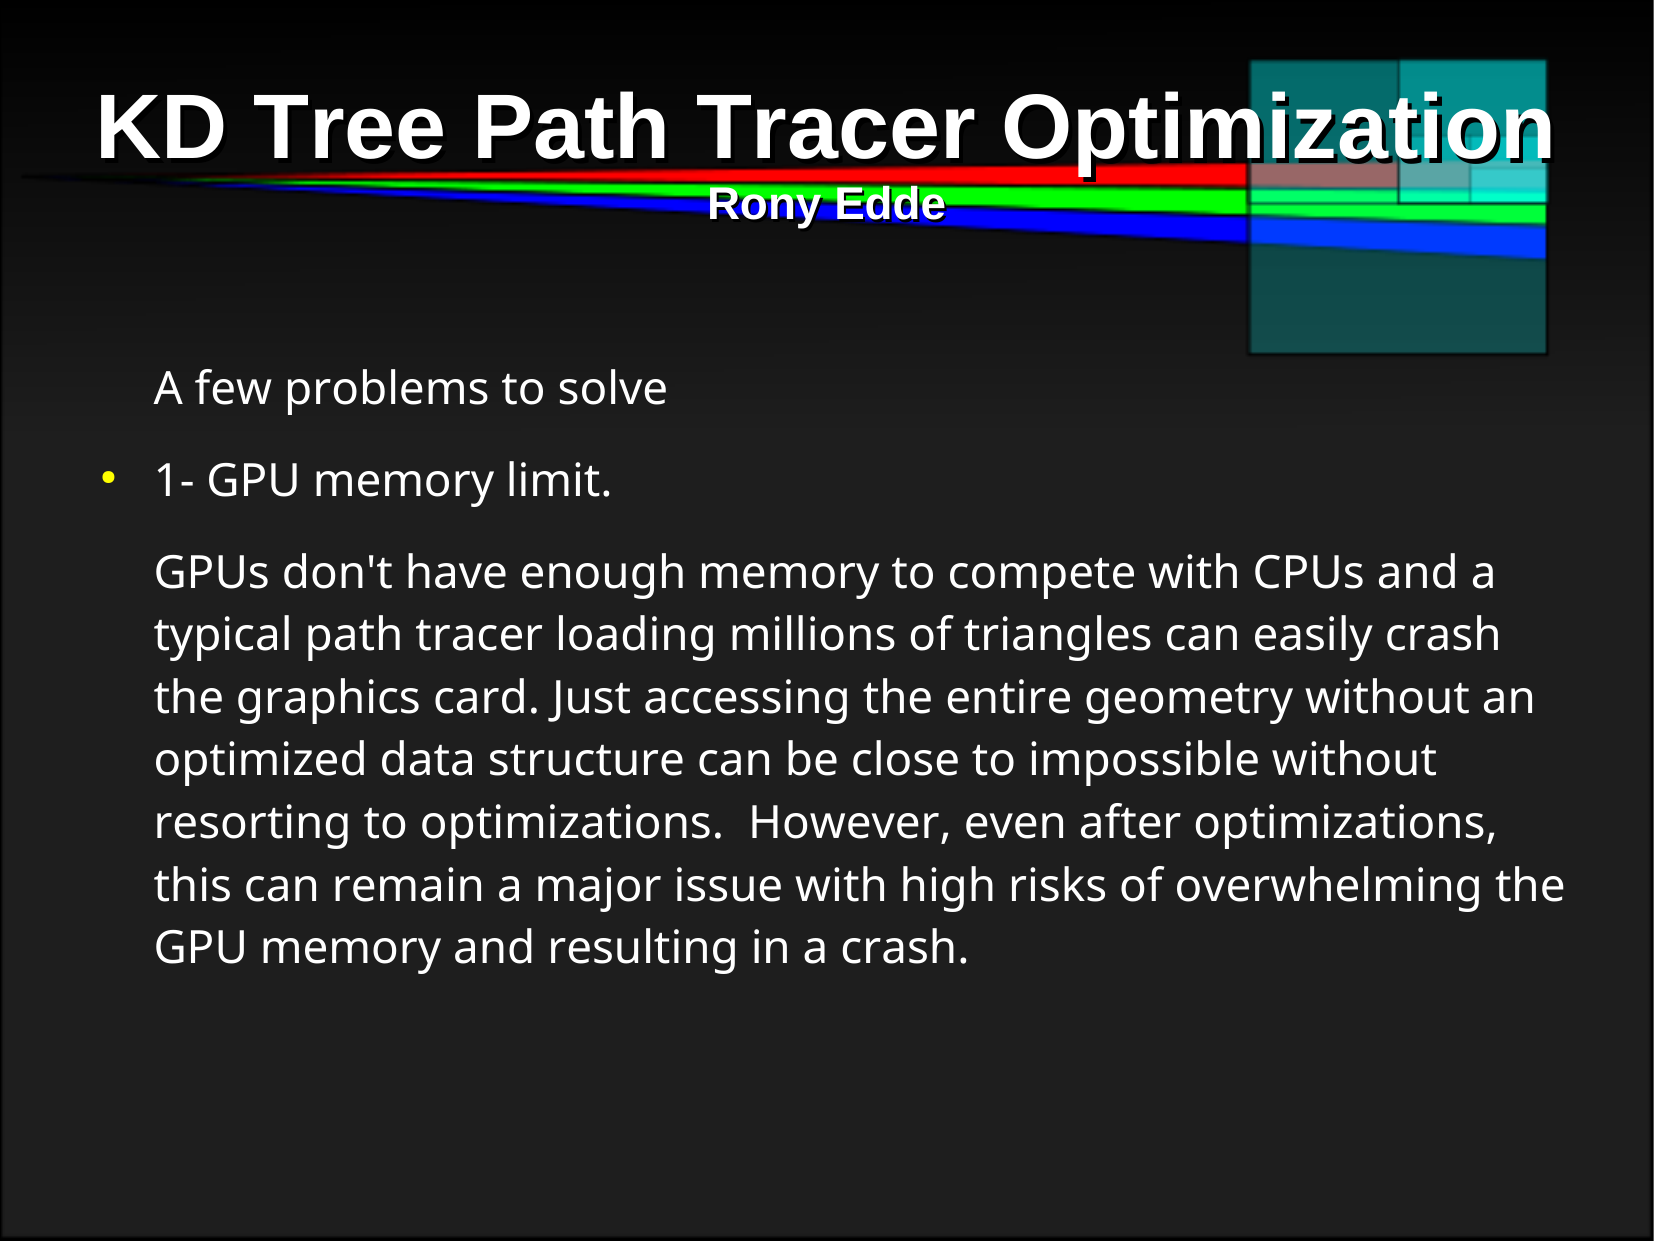

KD Tree Path Tracer Optimization
Rony Edde
# A few problems to solve
1- GPU memory limit.
GPUs don't have enough memory to compete with CPUs and a typical path tracer loading millions of triangles can easily crash the graphics card. Just accessing the entire geometry without an optimized data structure can be close to impossible without resorting to optimizations. However, even after optimizations, this can remain a major issue with high risks of overwhelming the GPU memory and resulting in a crash.